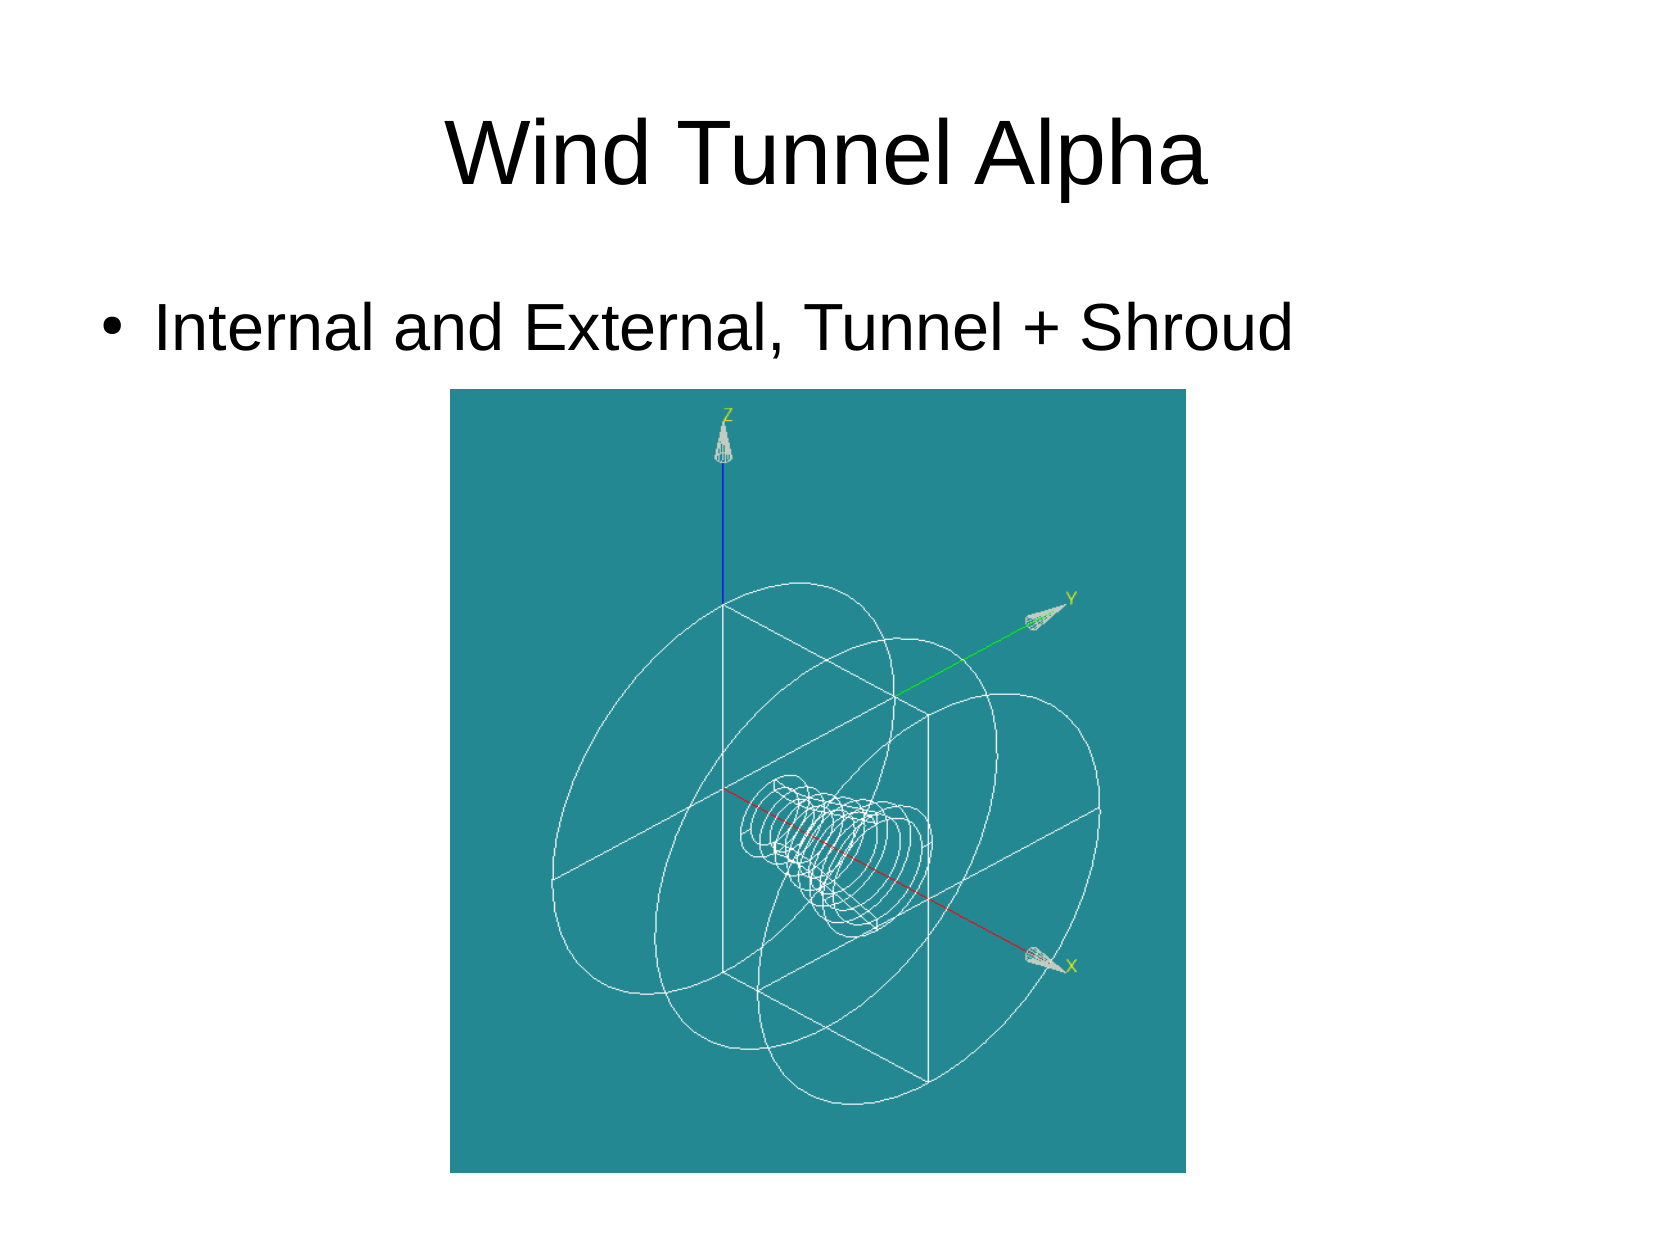

# Wind Tunnel Alpha
Internal and External, Tunnel + Shroud